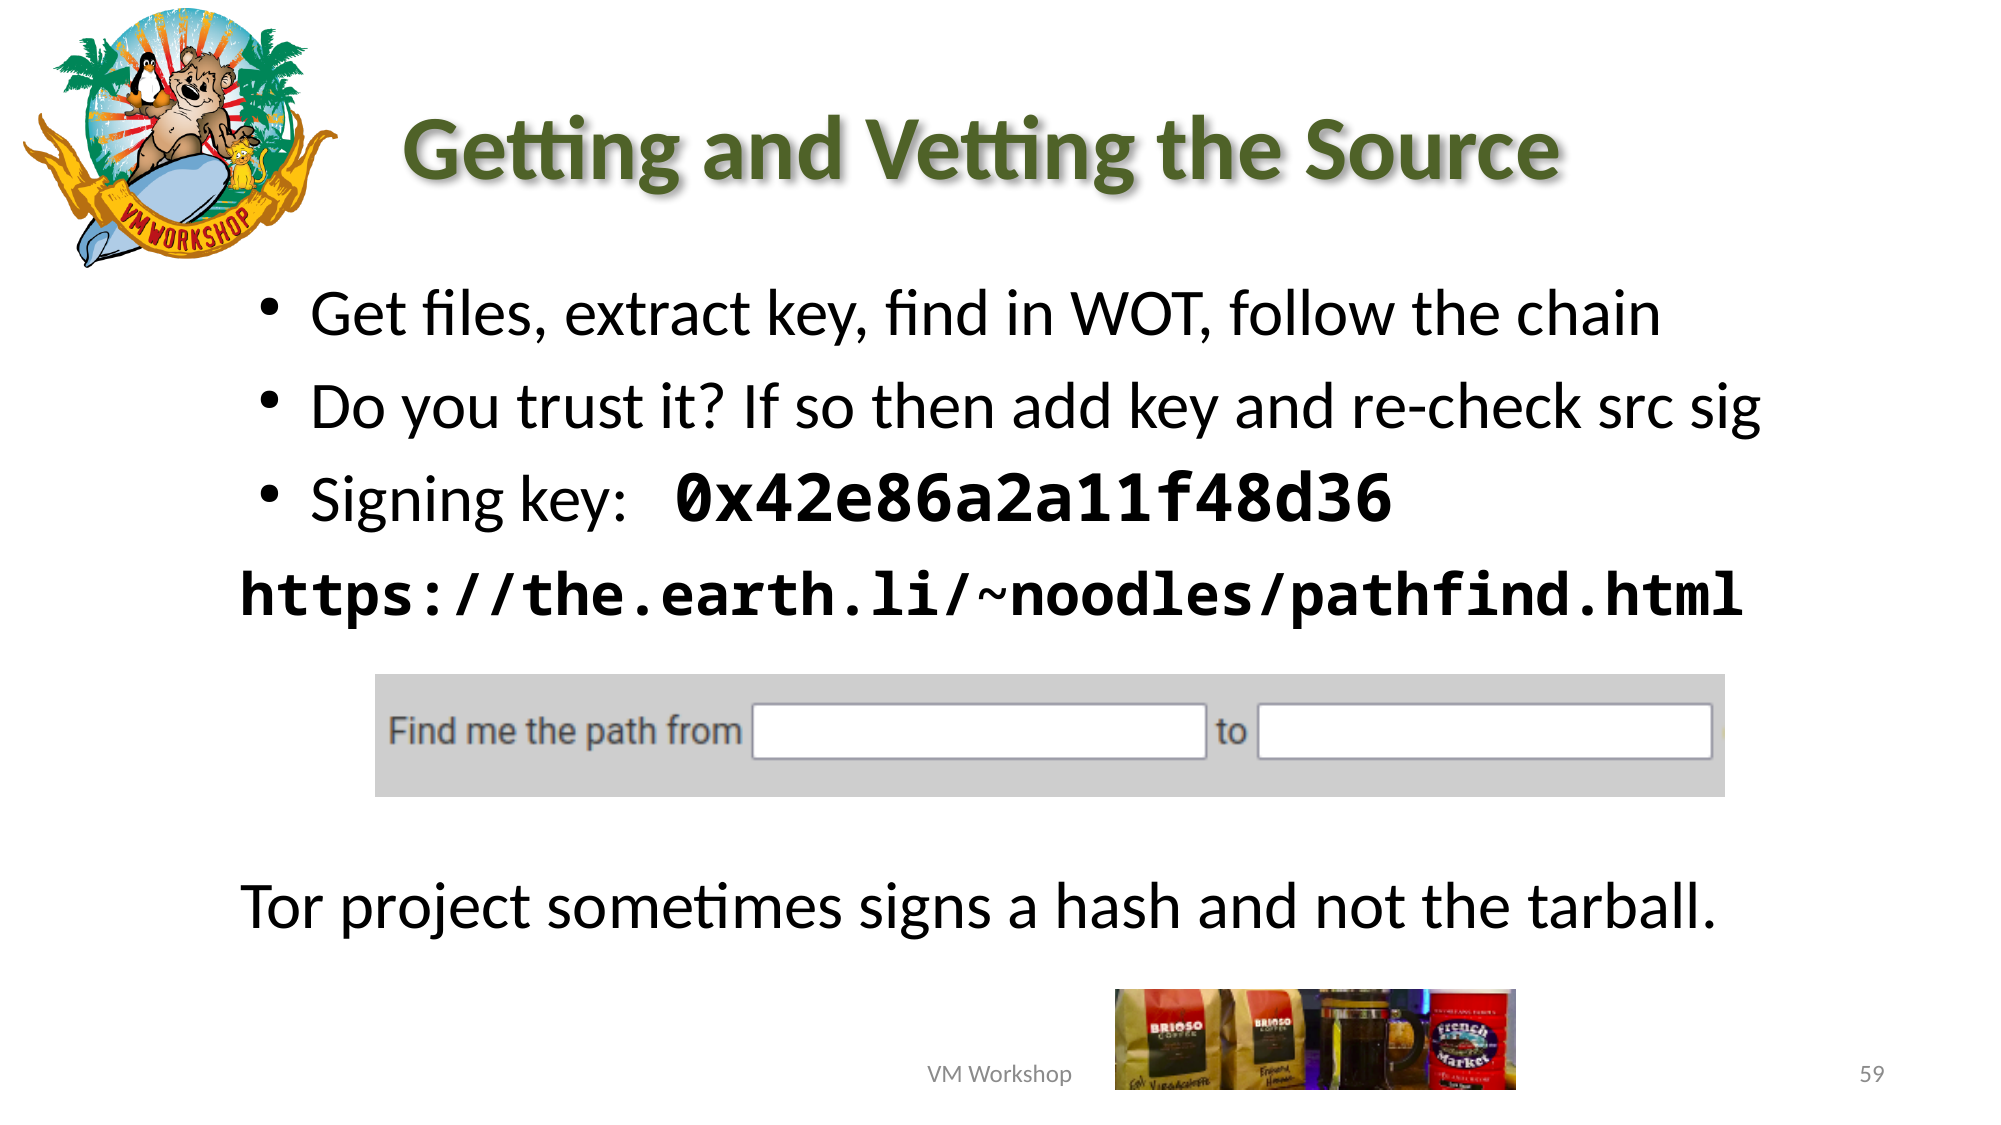

Getting and Vetting the Source
# Get files, extract key, find in WOT, follow the chain
Do you trust it? If so then add key and re-check src sig
Signing key: 0x42e86a2a11f48d36
https://the.earth.li/~noodles/pathfind.html
Tor project sometimes signs a hash and not the tarball.
VM Workshop
59